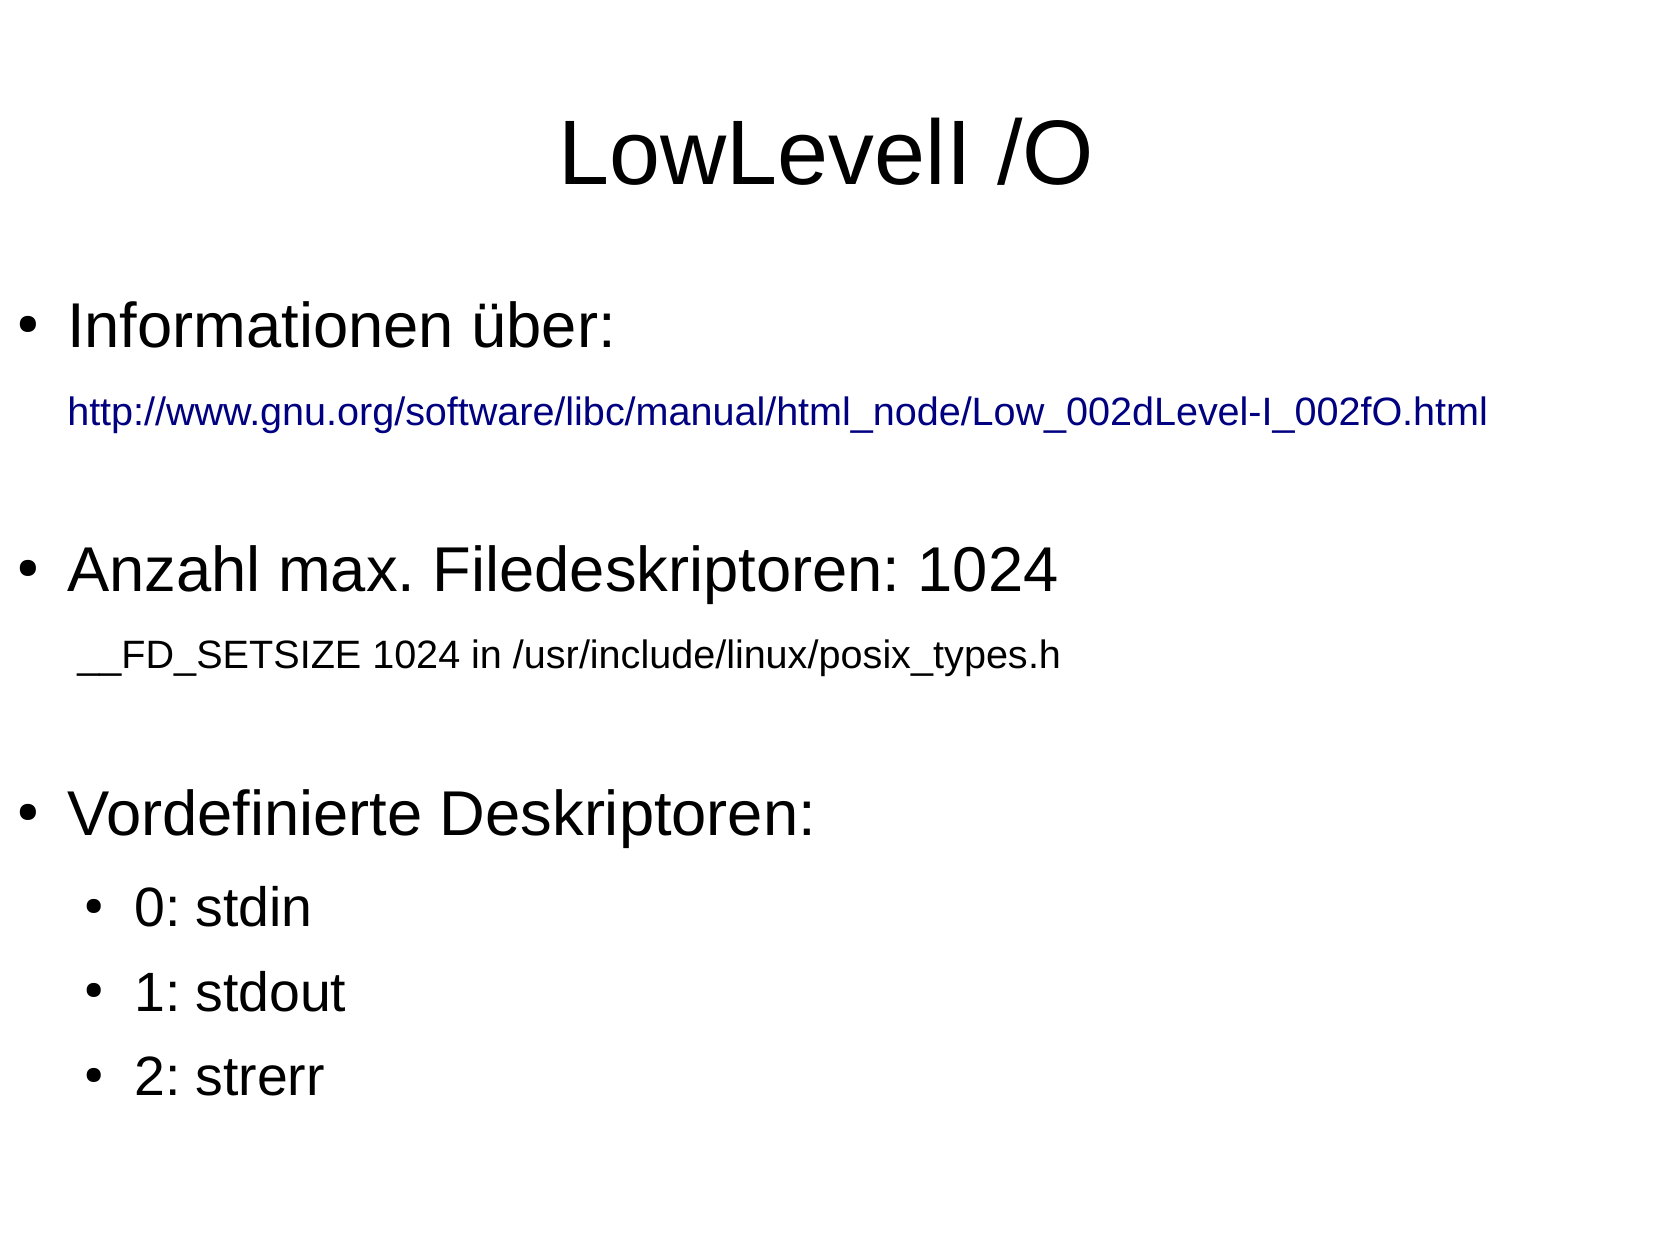

# LowLevelI /O
Informationen über:
http://www.gnu.org/software/libc/manual/html_node/Low_002dLevel-I_002fO.html
Anzahl max. Filedeskriptoren: 1024
 __FD_SETSIZE 1024 in /usr/include/linux/posix_types.h
Vordefinierte Deskriptoren:
0: stdin
1: stdout
2: strerr